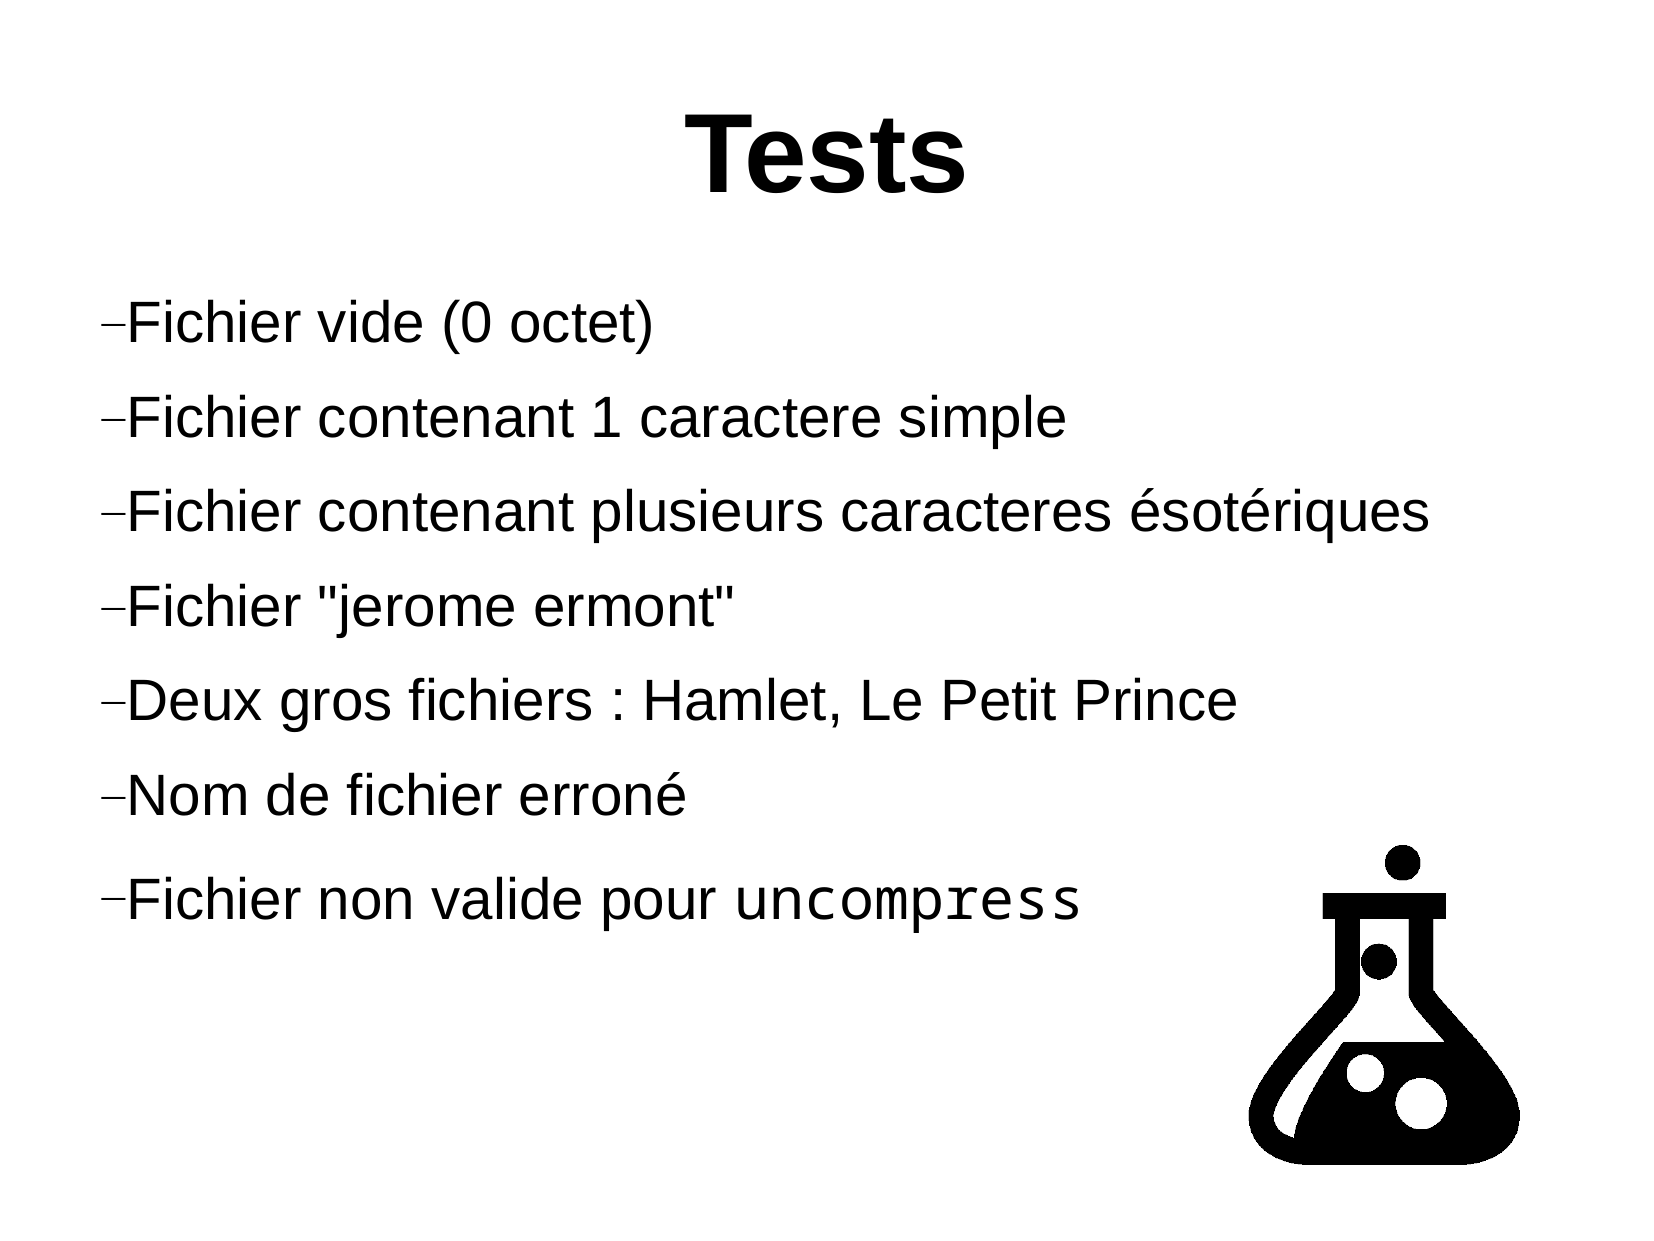

# Tests
Fichier vide (0 octet)
Fichier contenant 1 caractere simple
Fichier contenant plusieurs caracteres ésotériques
Fichier "jerome ermont"
Deux gros fichiers : Hamlet, Le Petit Prince
Nom de fichier erroné
Fichier non valide pour uncompress